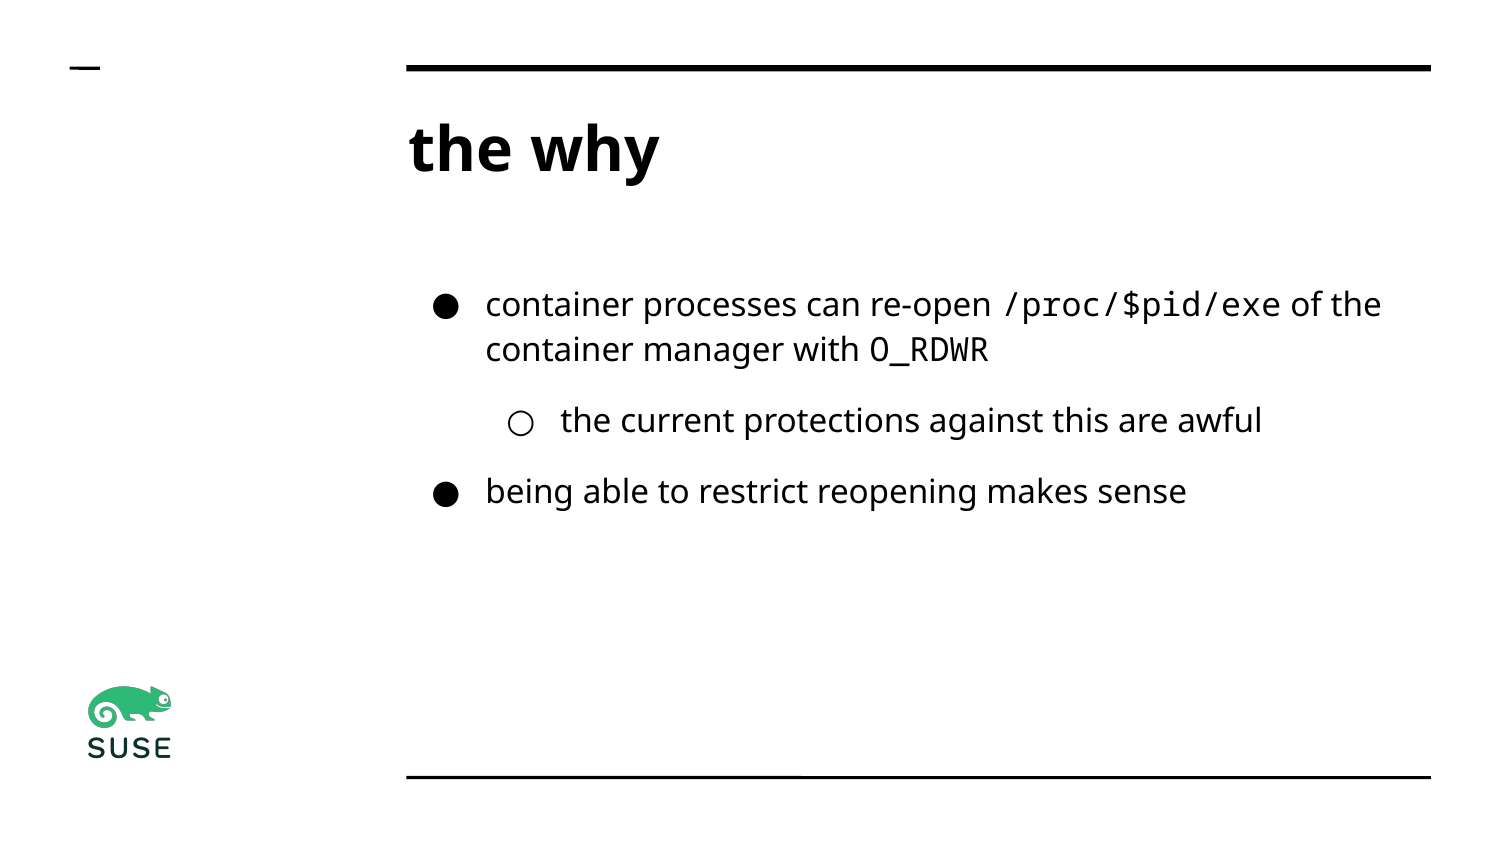

# the why
container processes can re-open /proc/$pid/exe of the container manager with O_RDWR
the current protections against this are awful
being able to restrict reopening makes sense